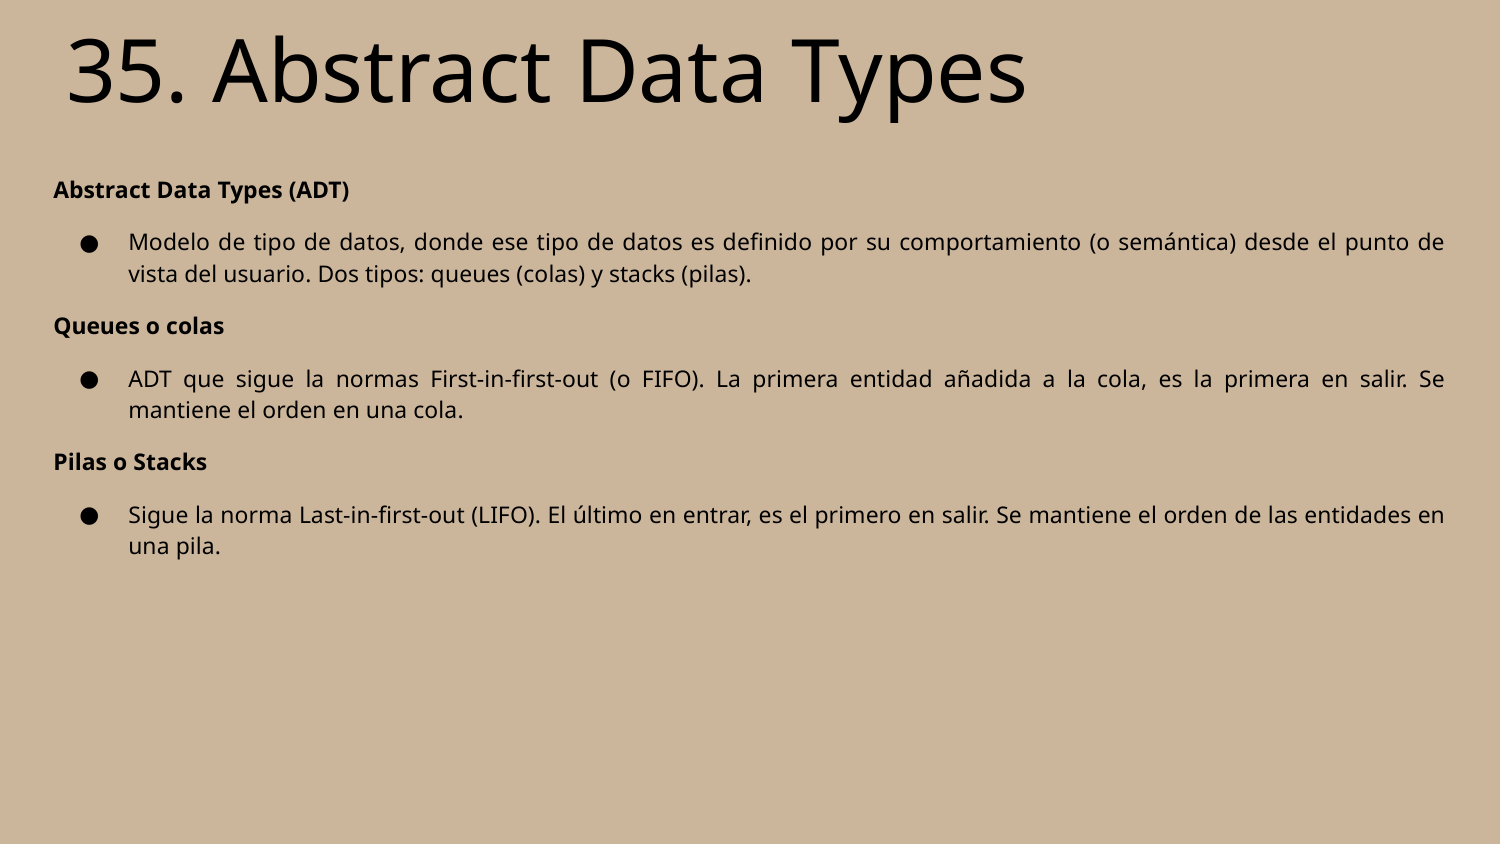

# 35. Abstract Data Types
Abstract Data Types (ADT)
Modelo de tipo de datos, donde ese tipo de datos es definido por su comportamiento (o semántica) desde el punto de vista del usuario. Dos tipos: queues (colas) y stacks (pilas).
Queues o colas
ADT que sigue la normas First-in-first-out (o FIFO). La primera entidad añadida a la cola, es la primera en salir. Se mantiene el orden en una cola.
Pilas o Stacks
Sigue la norma Last-in-first-out (LIFO). El último en entrar, es el primero en salir. Se mantiene el orden de las entidades en una pila.